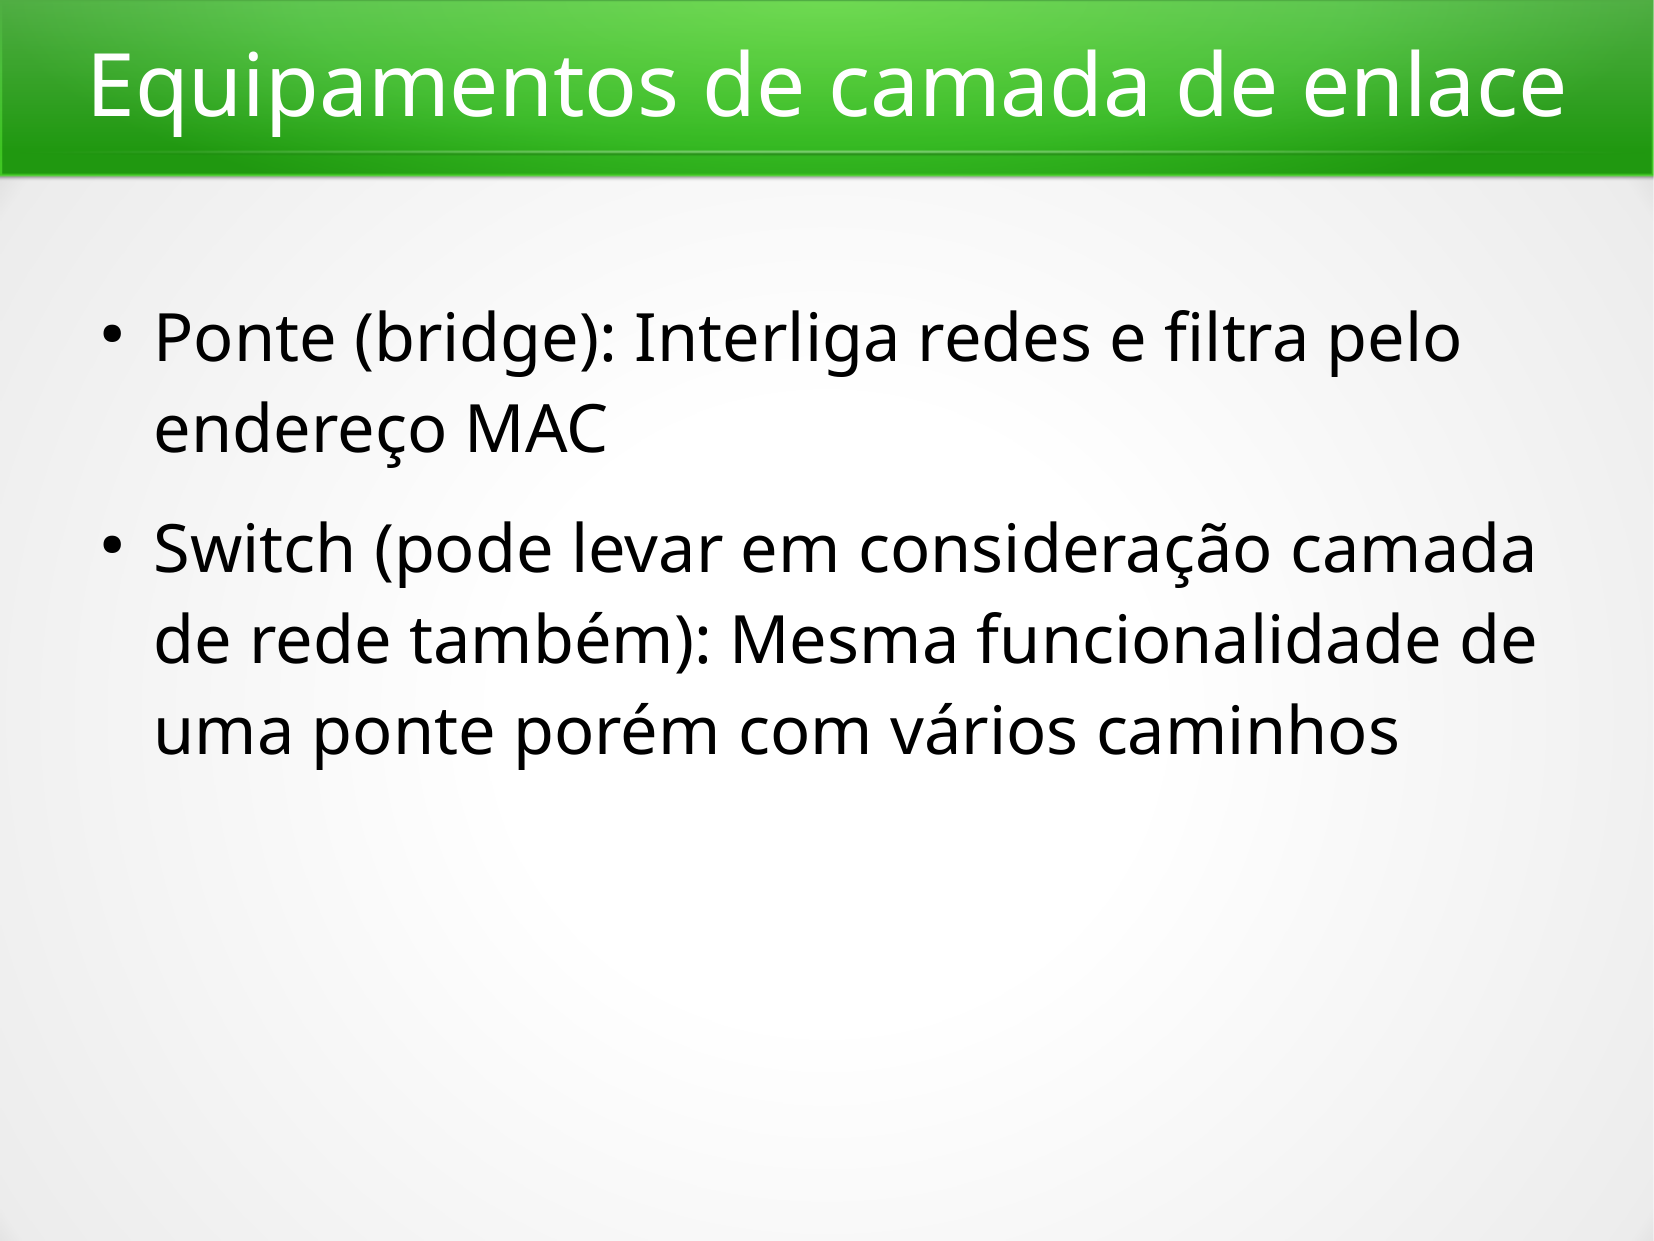

# Equipamentos de camada de enlace
Ponte (bridge): Interliga redes e filtra pelo endereço MAC
Switch (pode levar em consideração camada de rede também): Mesma funcionalidade de uma ponte porém com vários caminhos